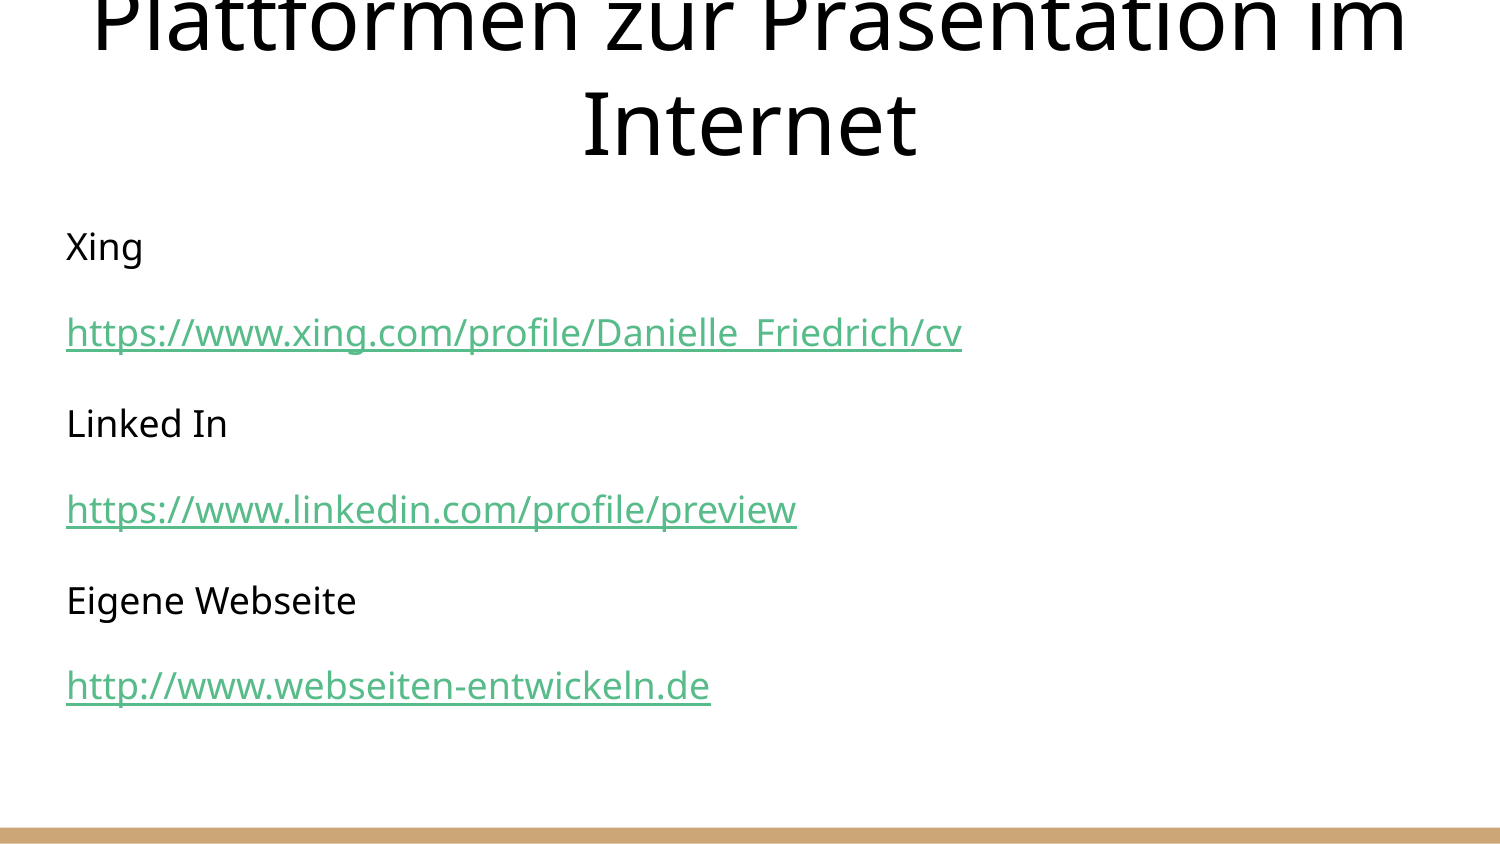

# Plattformen zur Präsentation im Internet
Xing
https://www.xing.com/profile/Danielle_Friedrich/cv
Linked In
https://www.linkedin.com/profile/preview
Eigene Webseite
http://www.webseiten-entwickeln.de